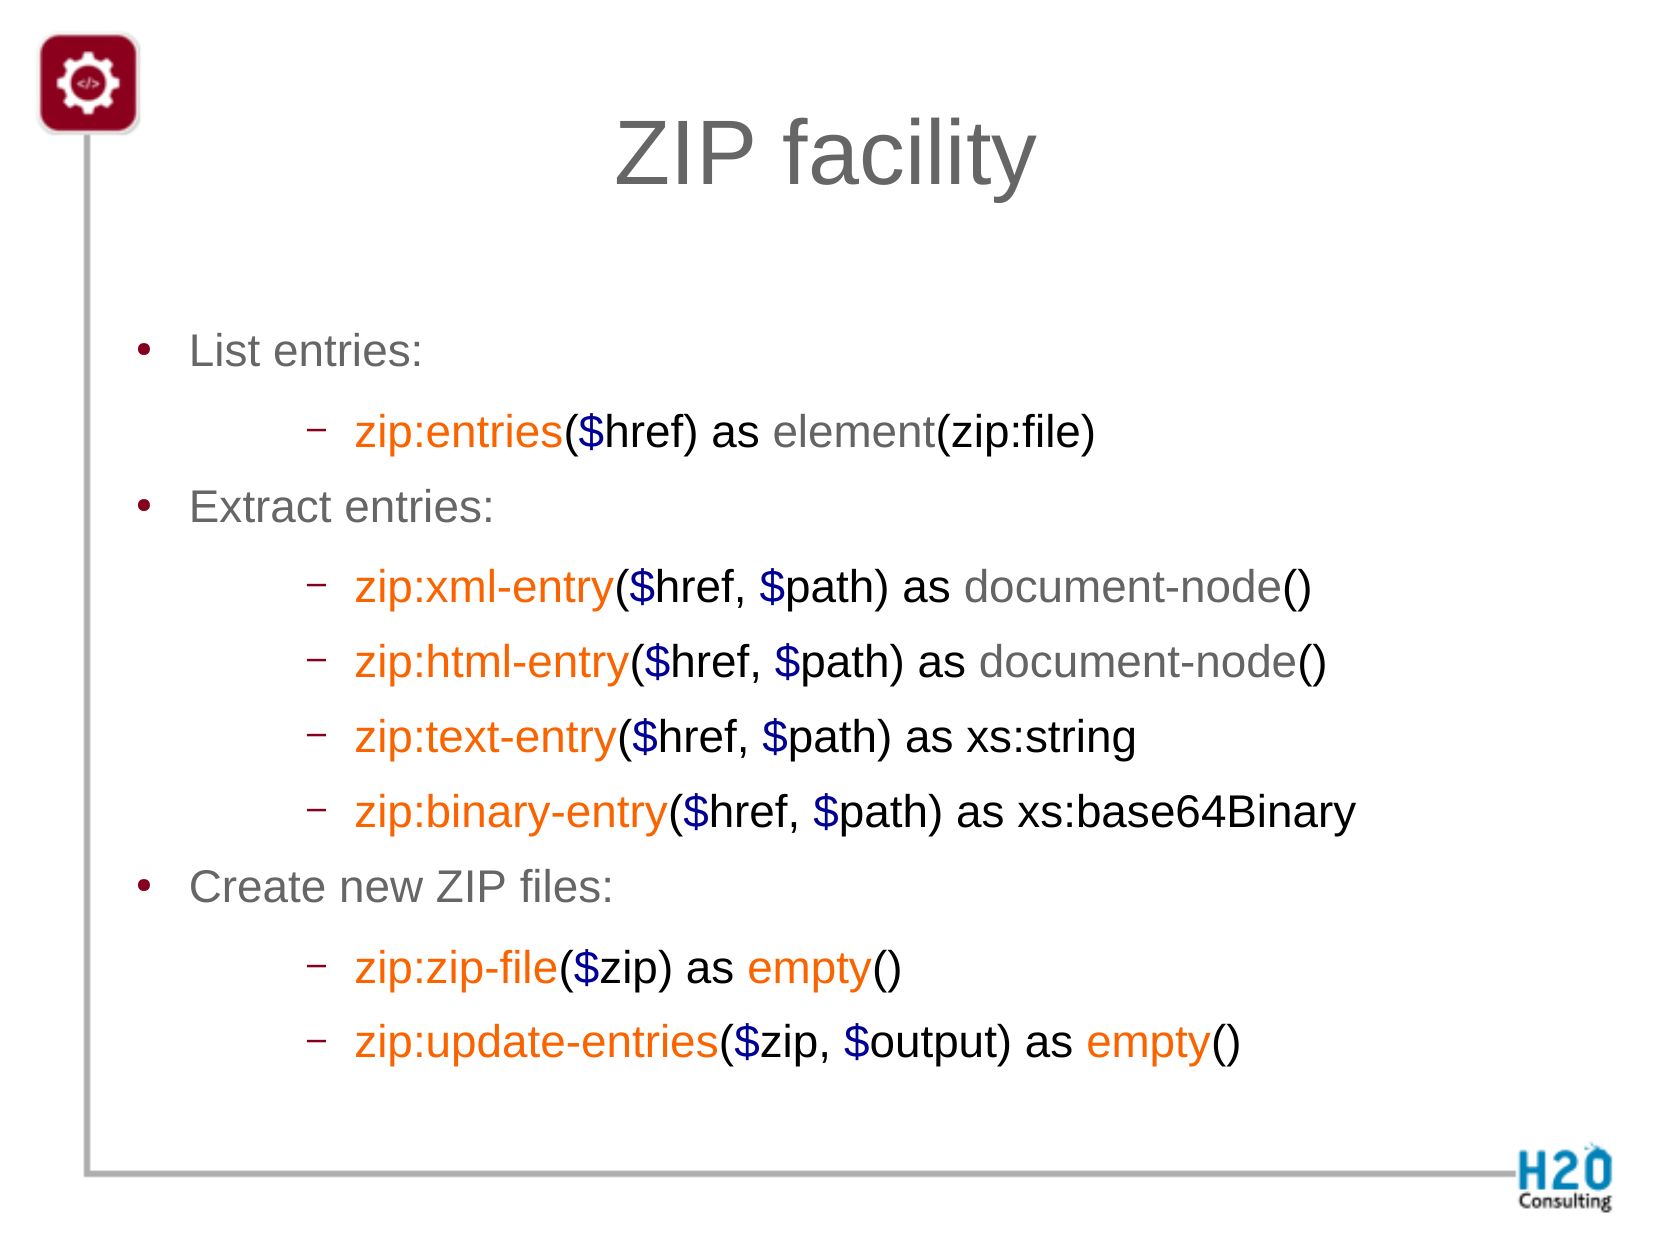

# ZIP facility
List entries:
zip:entries($href) as element(zip:file)
Extract entries:
zip:xml-entry($href, $path) as document-node()
zip:html-entry($href, $path) as document-node()
zip:text-entry($href, $path) as xs:string
zip:binary-entry($href, $path) as xs:base64Binary
Create new ZIP files:
zip:zip-file($zip) as empty()
zip:update-entries($zip, $output) as empty()